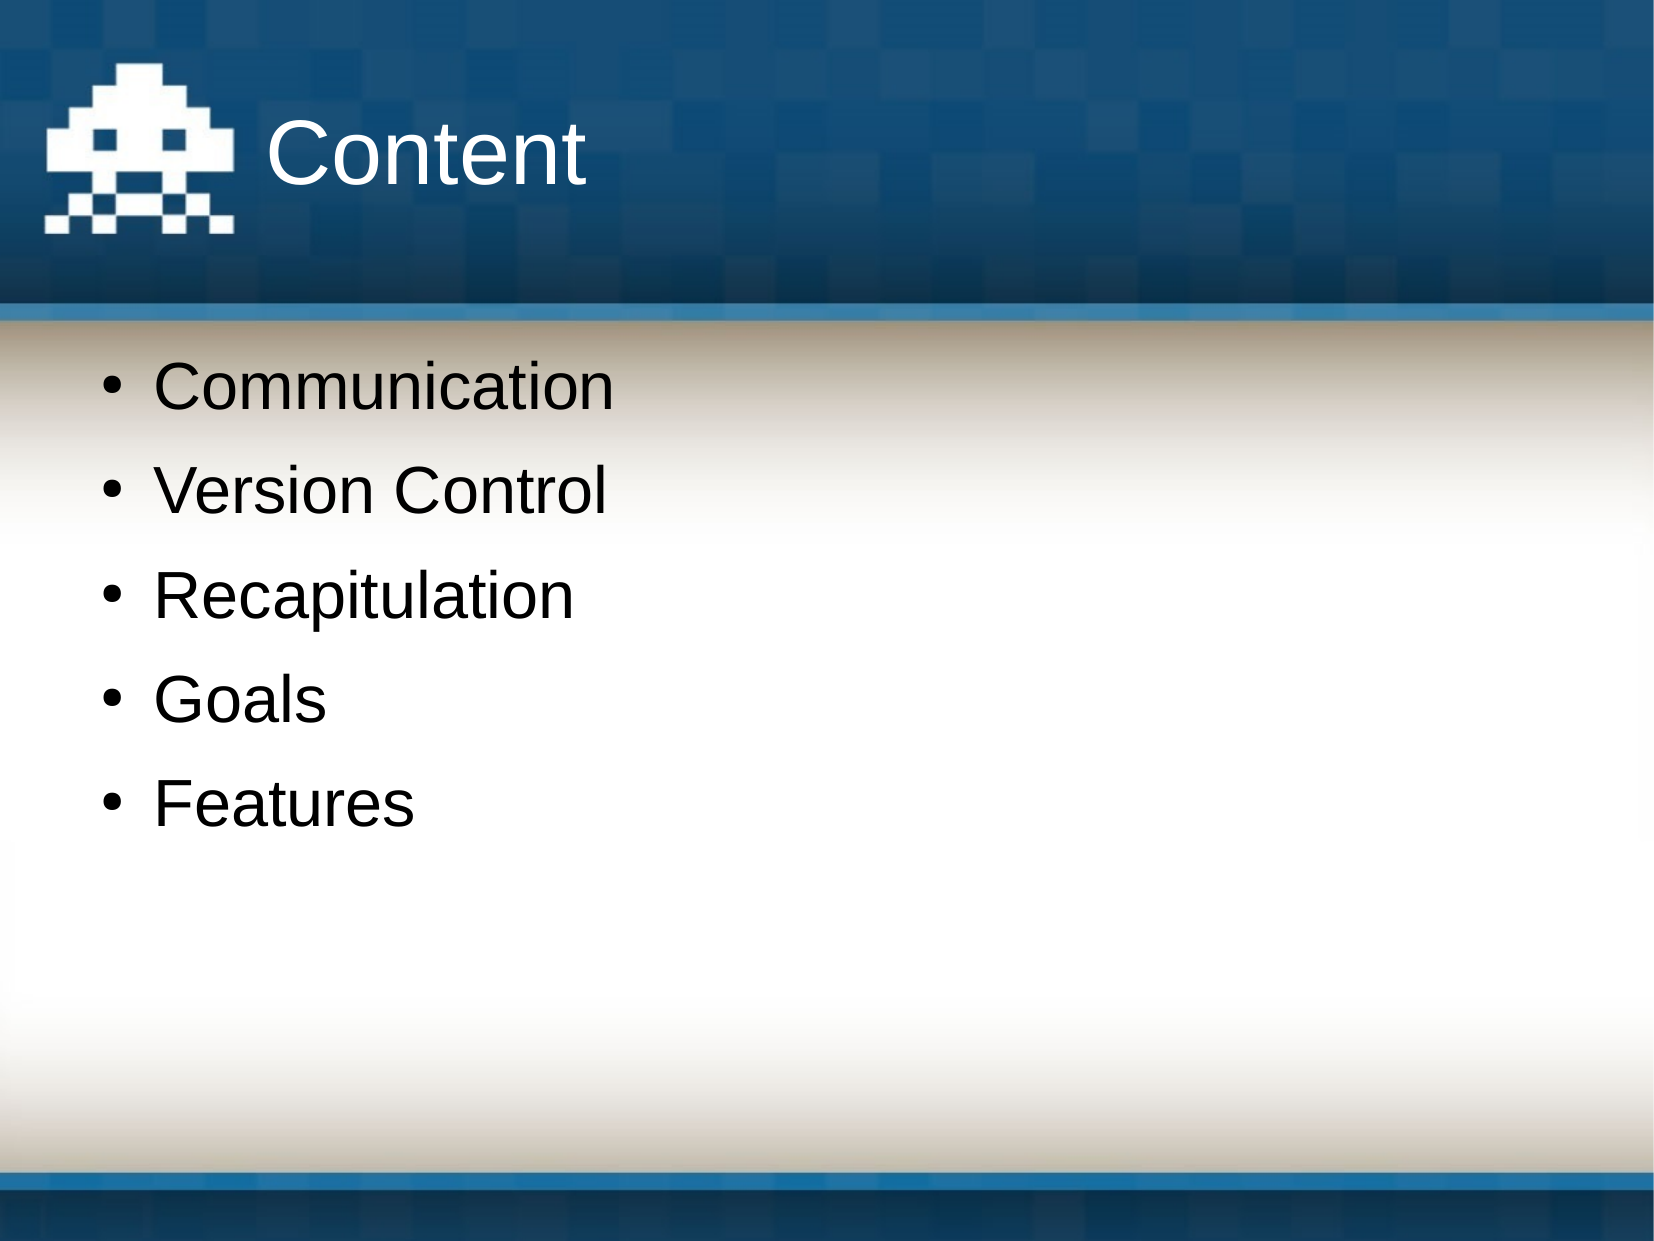

# Content
Communication
Version Control
Recapitulation
Goals
Features